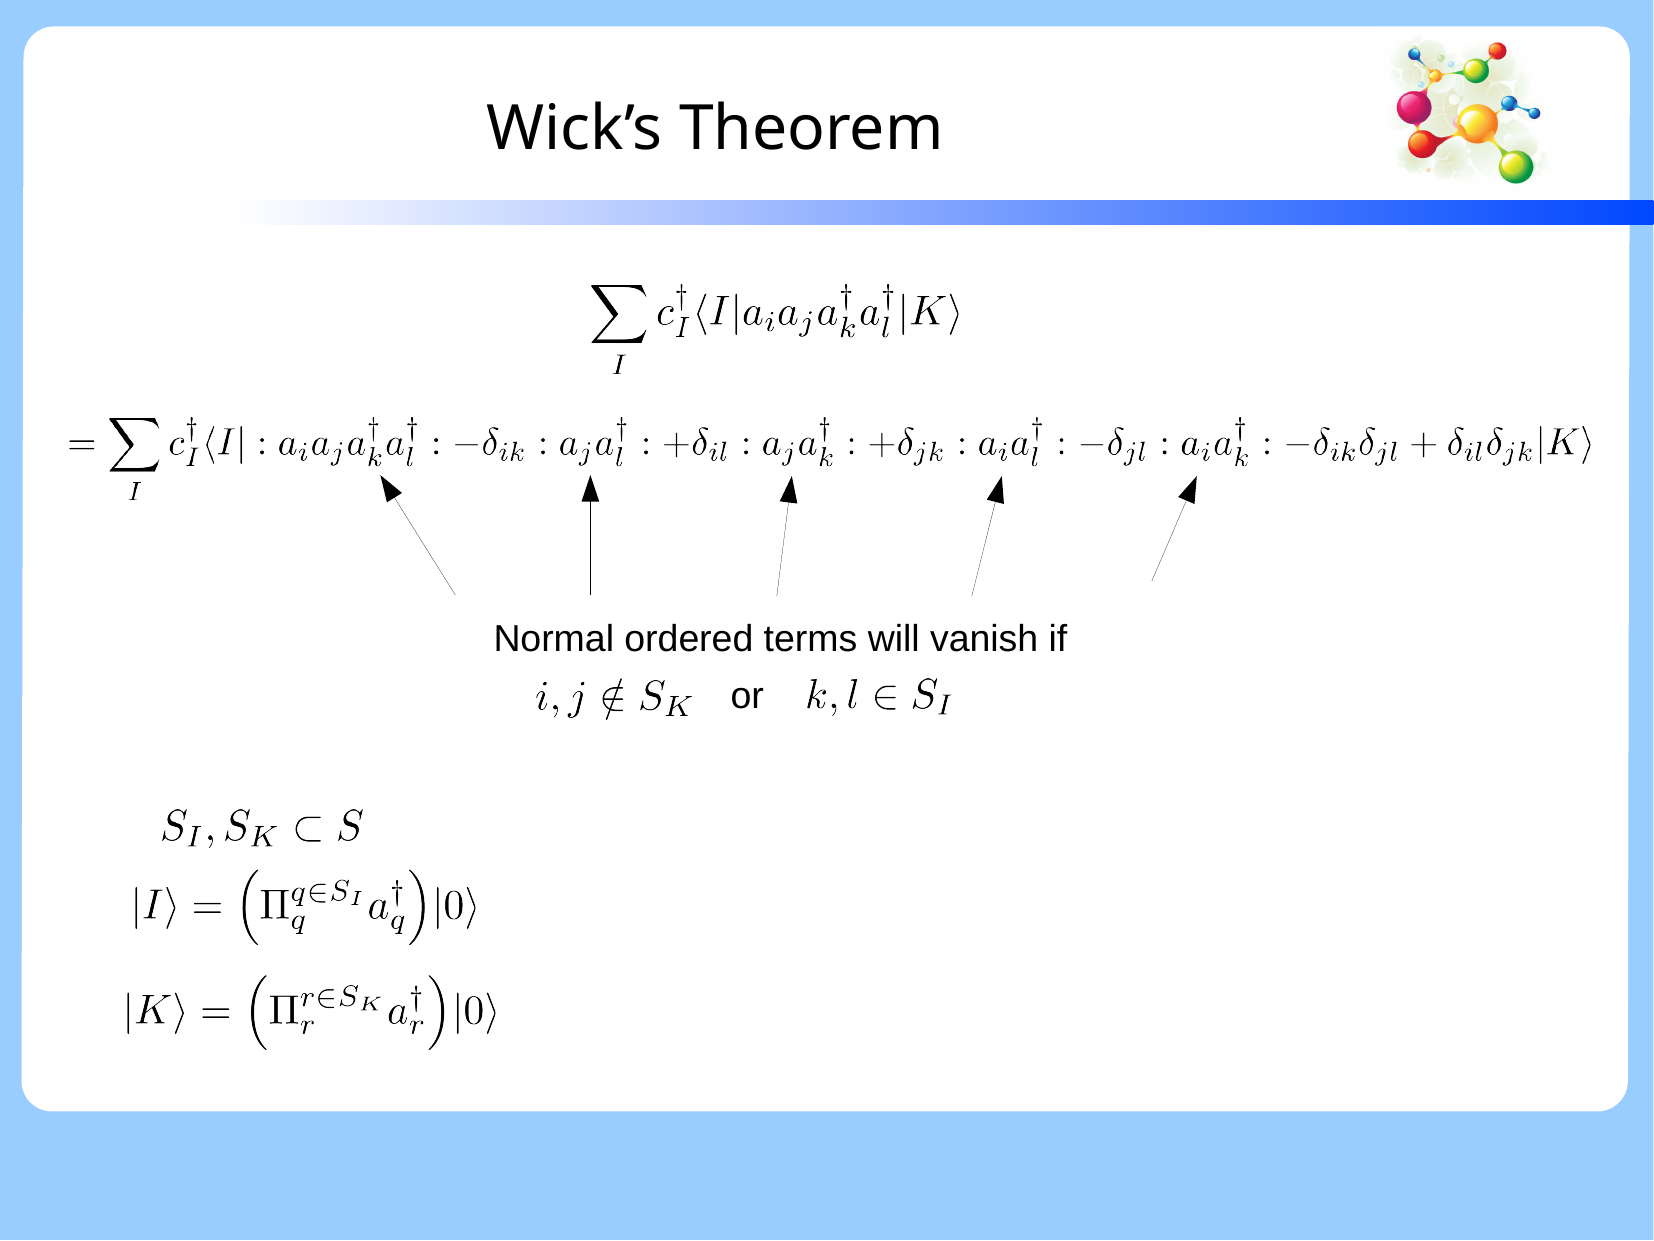

# Wick’s Theorem
Normal ordered terms will vanish if
or